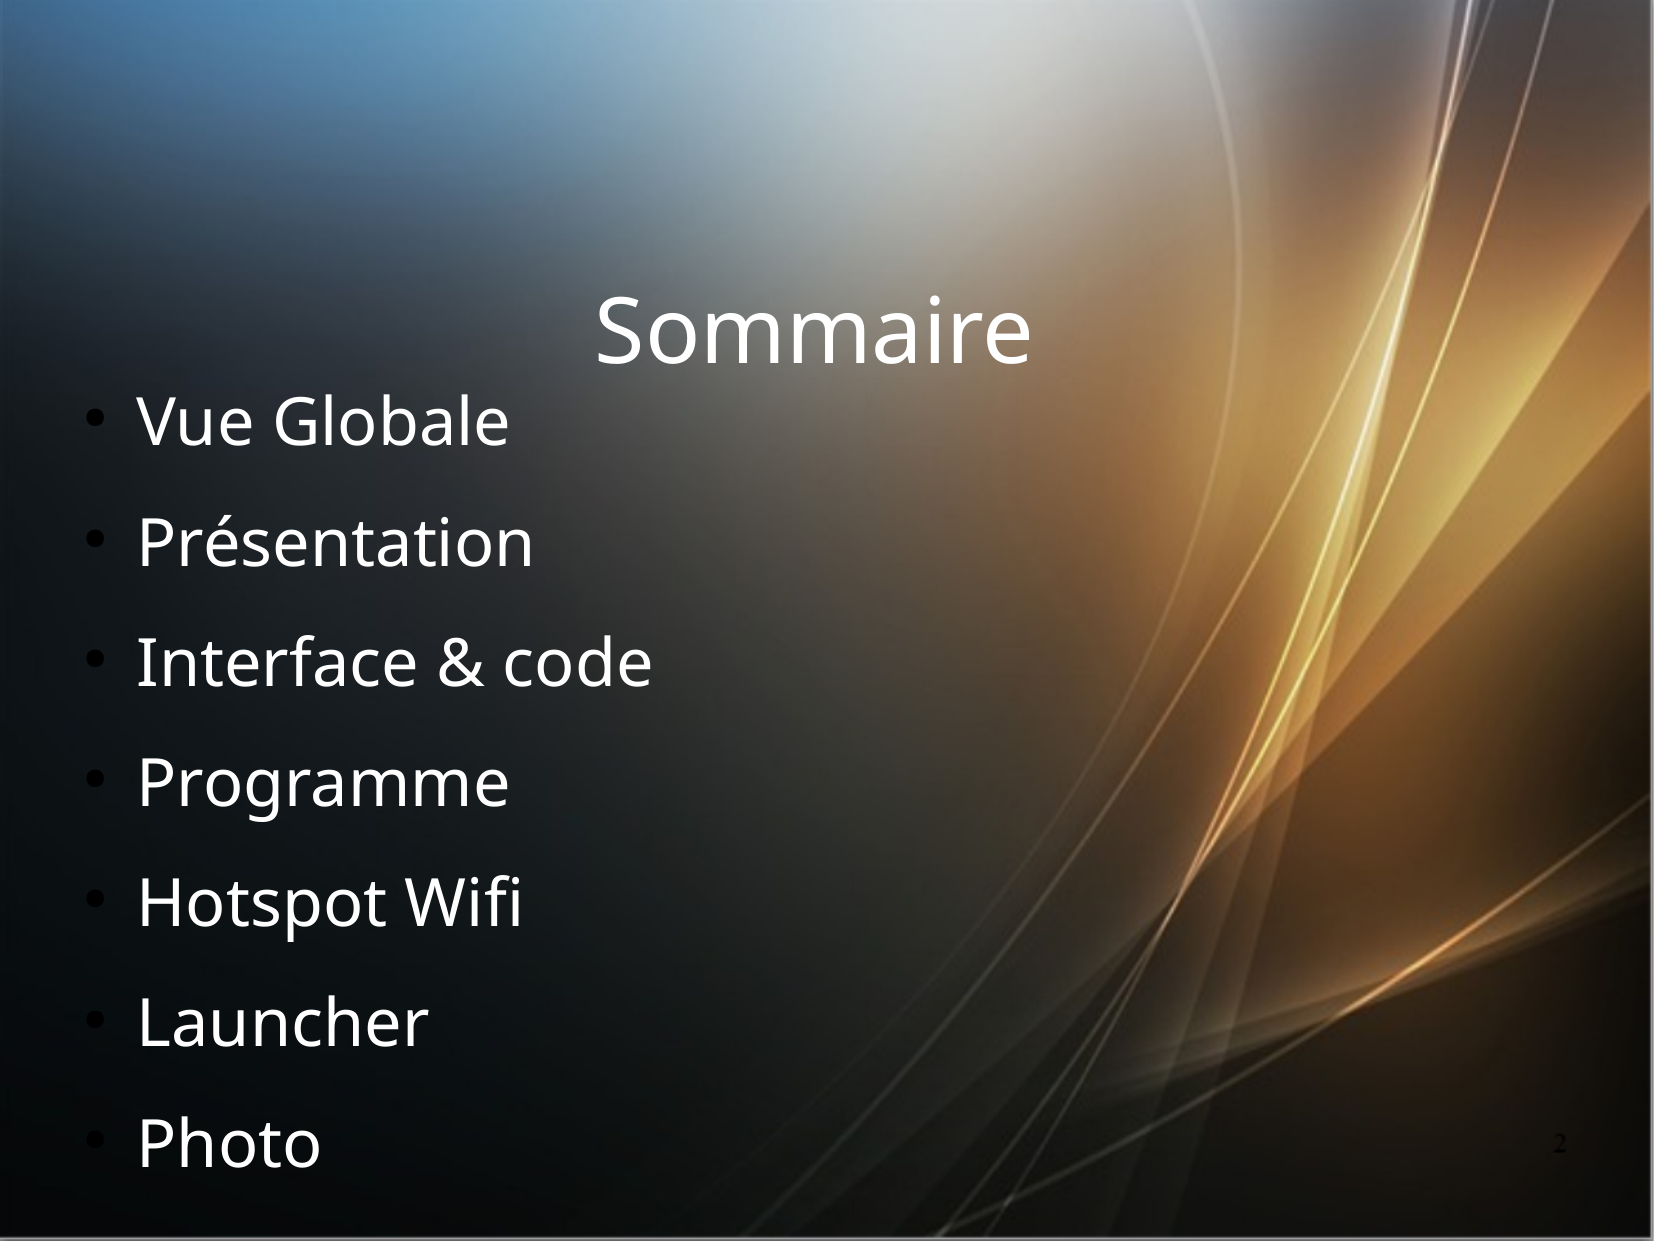

# Sommaire
Vue Globale
Présentation
Interface & code
Programme
Hotspot Wifi
Launcher
Photo